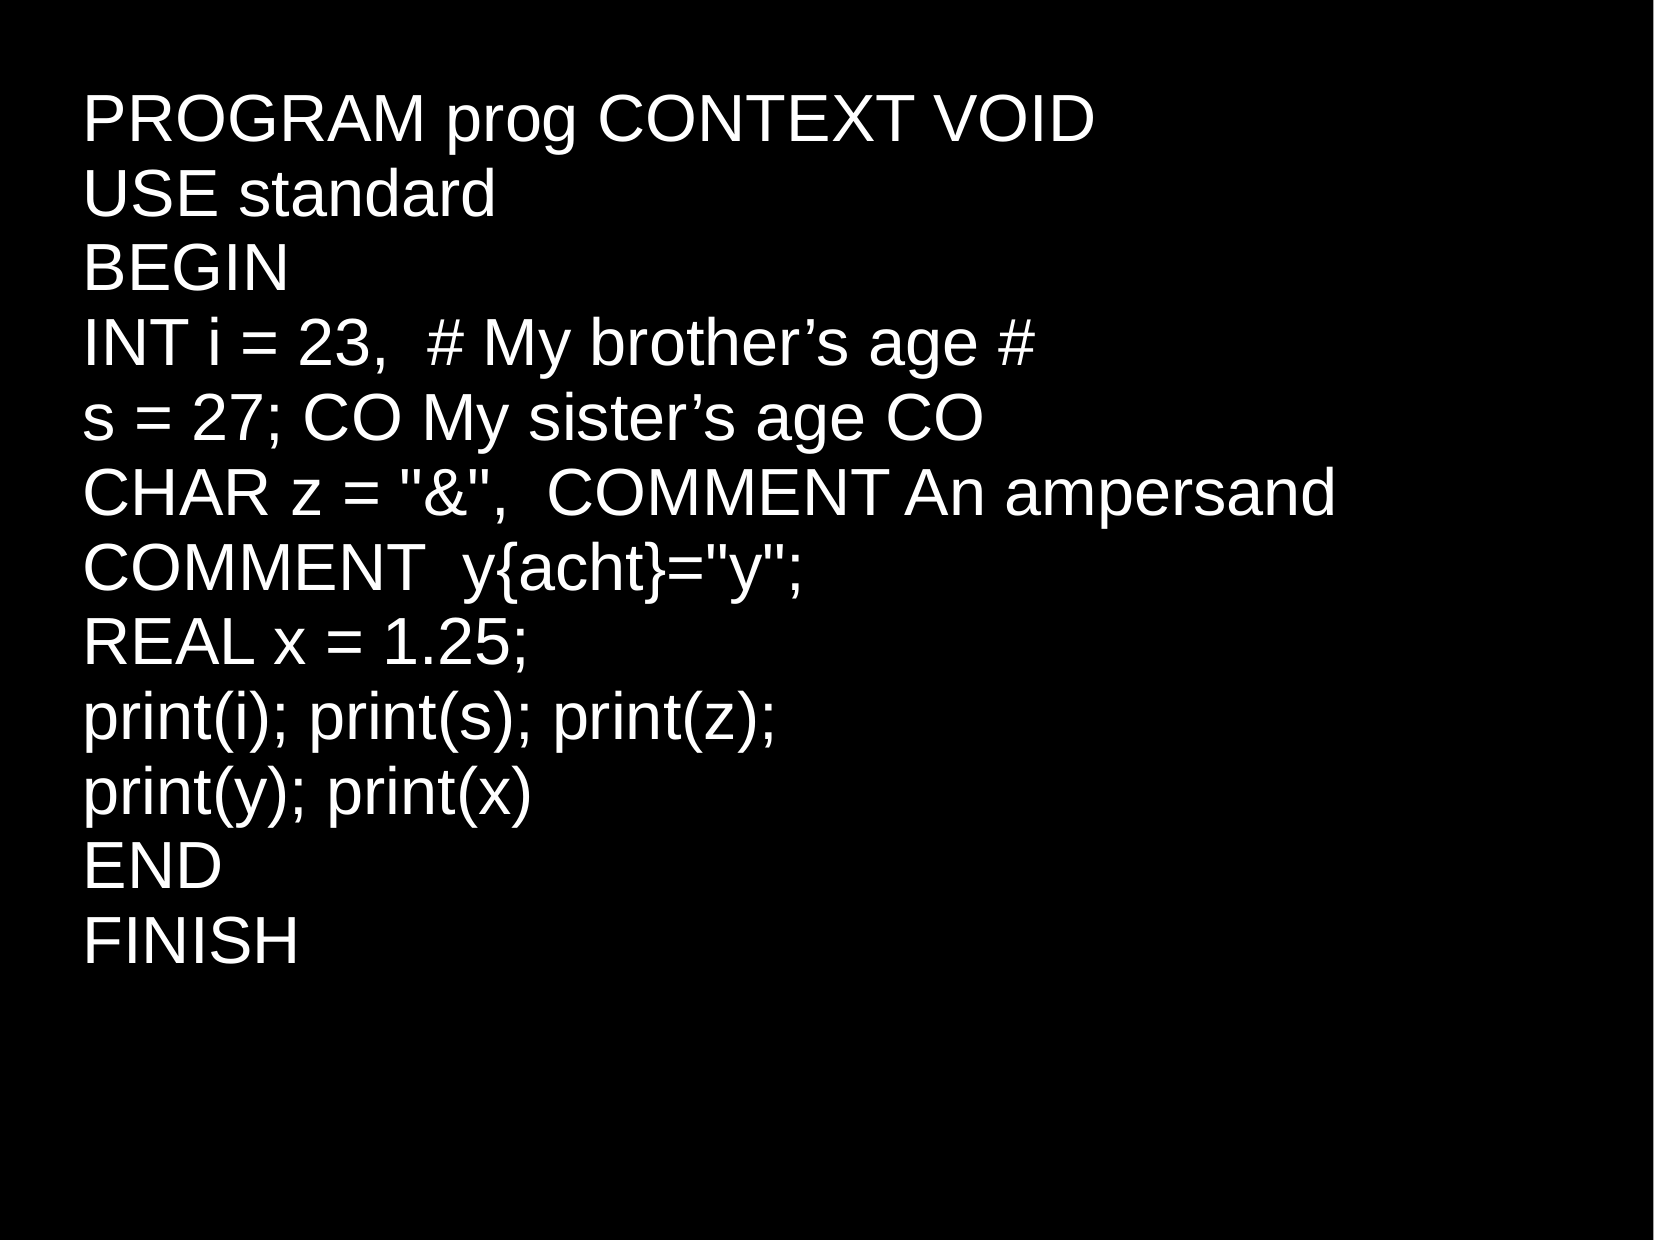

# PROGRAM prog CONTEXT VOID
USE standard
BEGIN
INT i = 23, # My brother’s age #
s = 27; CO My sister’s age CO
CHAR z = "&", COMMENT An ampersand
COMMENT y{acht}="y";
REAL x = 1.25;
print(i); print(s); print(z);
print(y); print(x)
END
FINISH